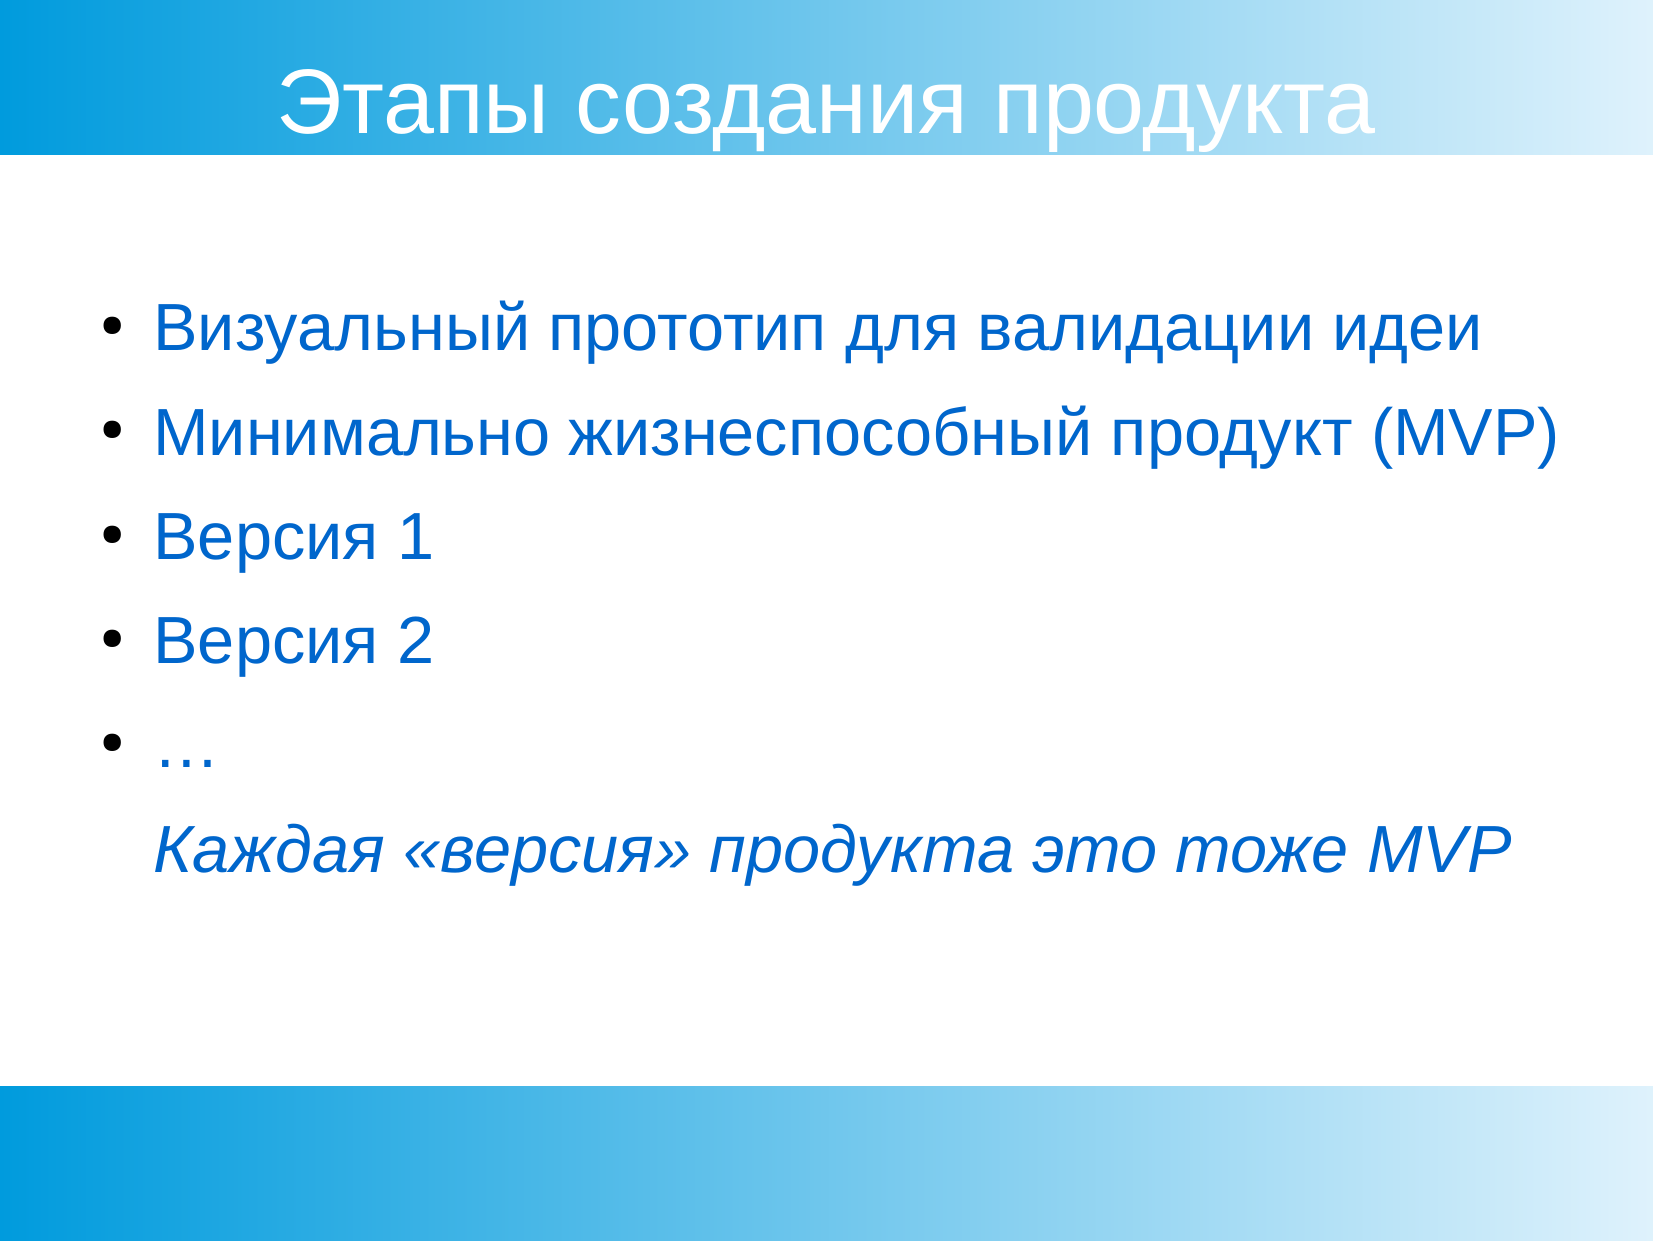

# Этапы создания продукта
Визуальный прототип для валидации идеи
Минимально жизнеспособный продукт (MVP)
Версия 1
Версия 2
…
Каждая «версия» продукта это тоже MVP